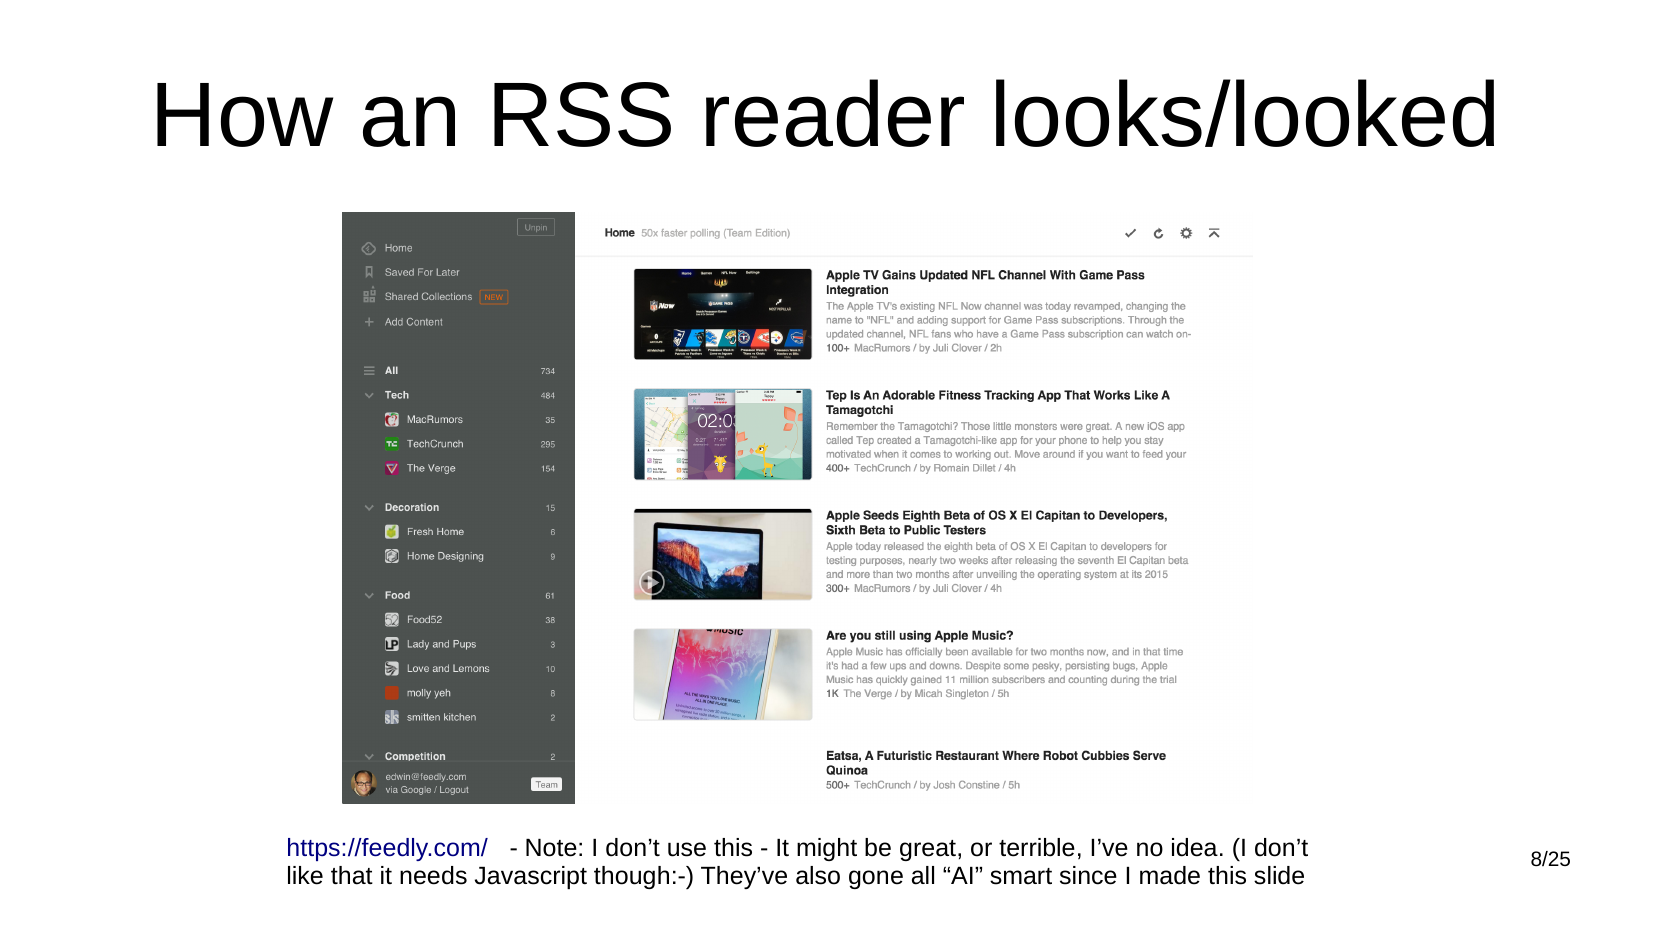

# How an RSS reader looks/looked
https://feedly.com/ - Note: I don’t use this - It might be great, or terrible, I’ve no idea. (I don’t like that it needs Javascript though:-) They’ve also gone all “AI” smart since I made this slide
8